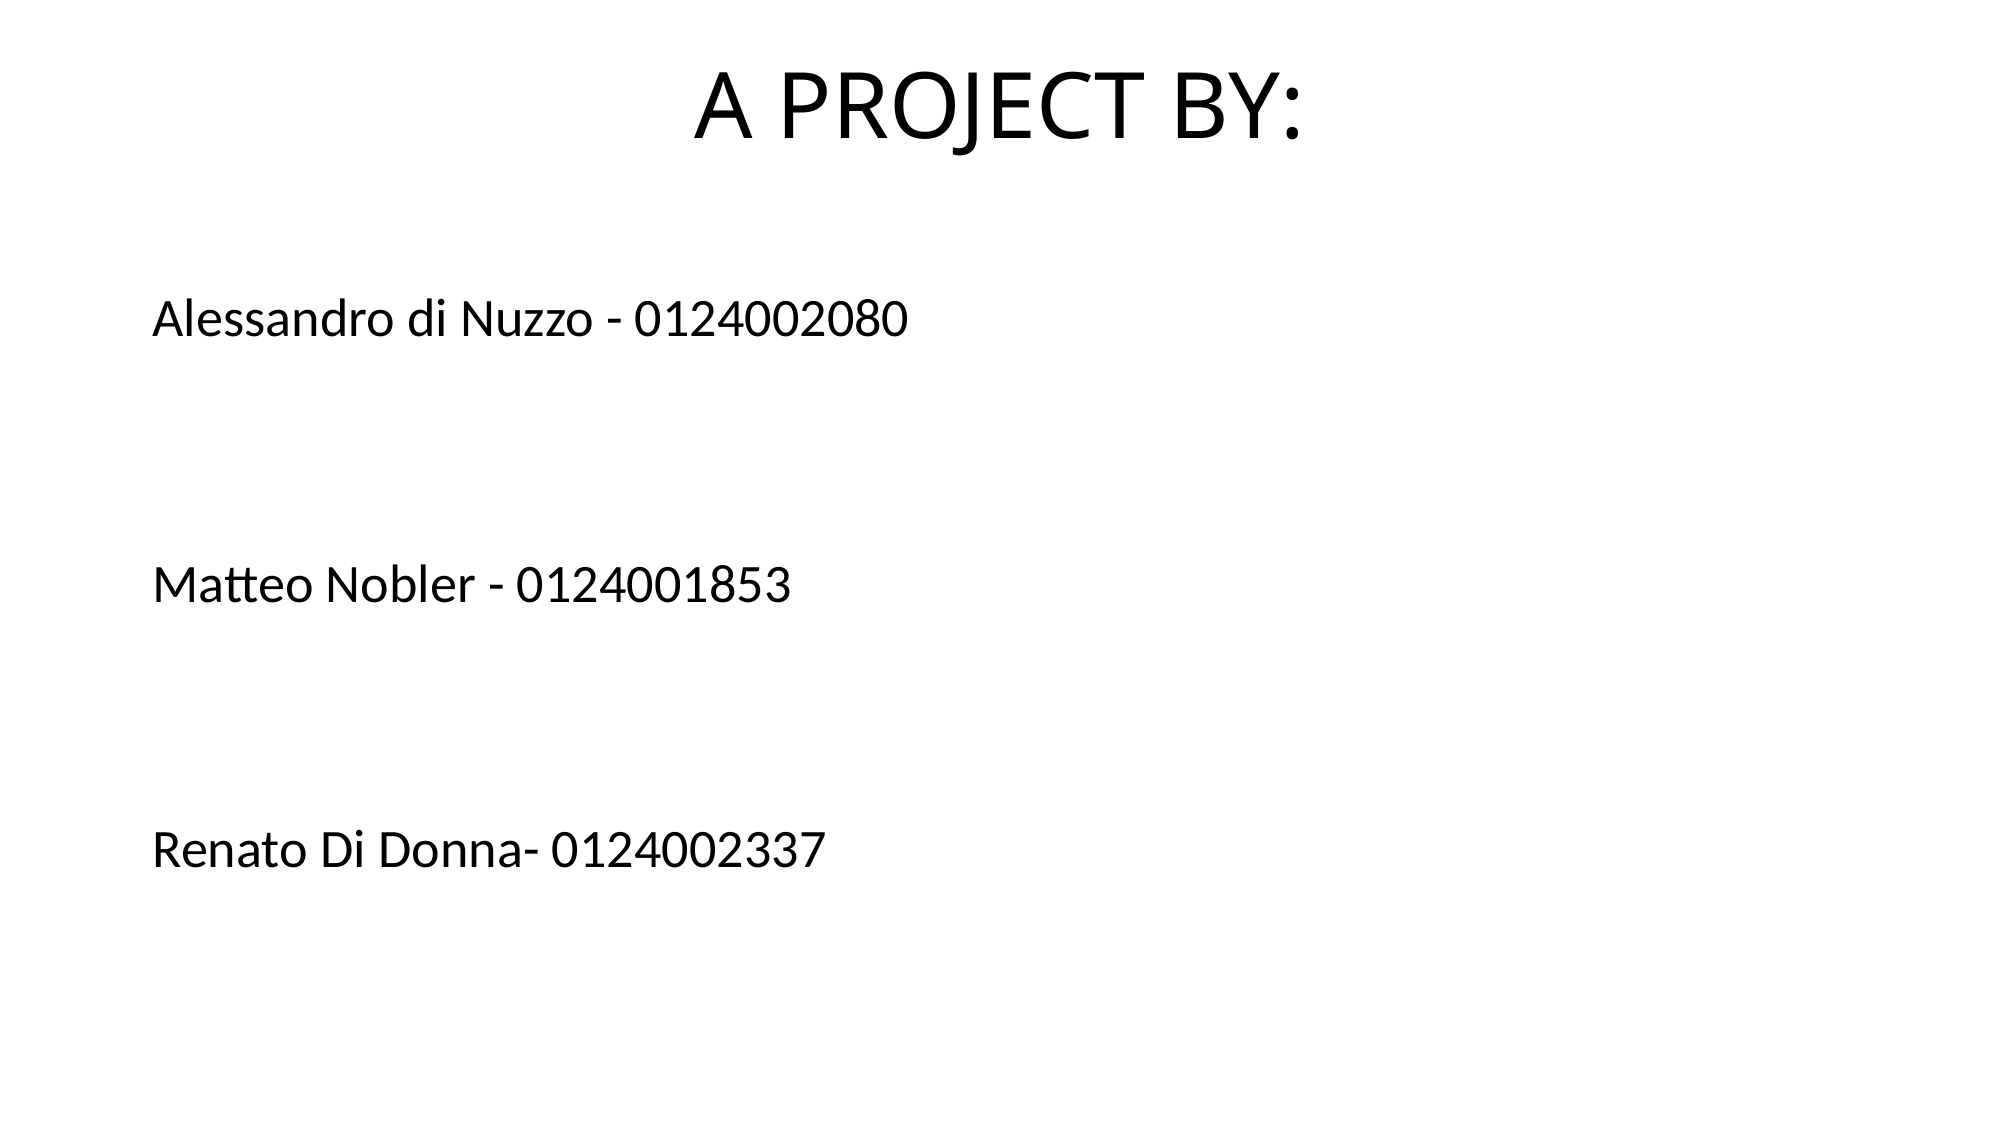

# A PROJECT BY:
Alessandro di Nuzzo - 0124002080
Matteo Nobler - 0124001853
Renato Di Donna- 0124002337